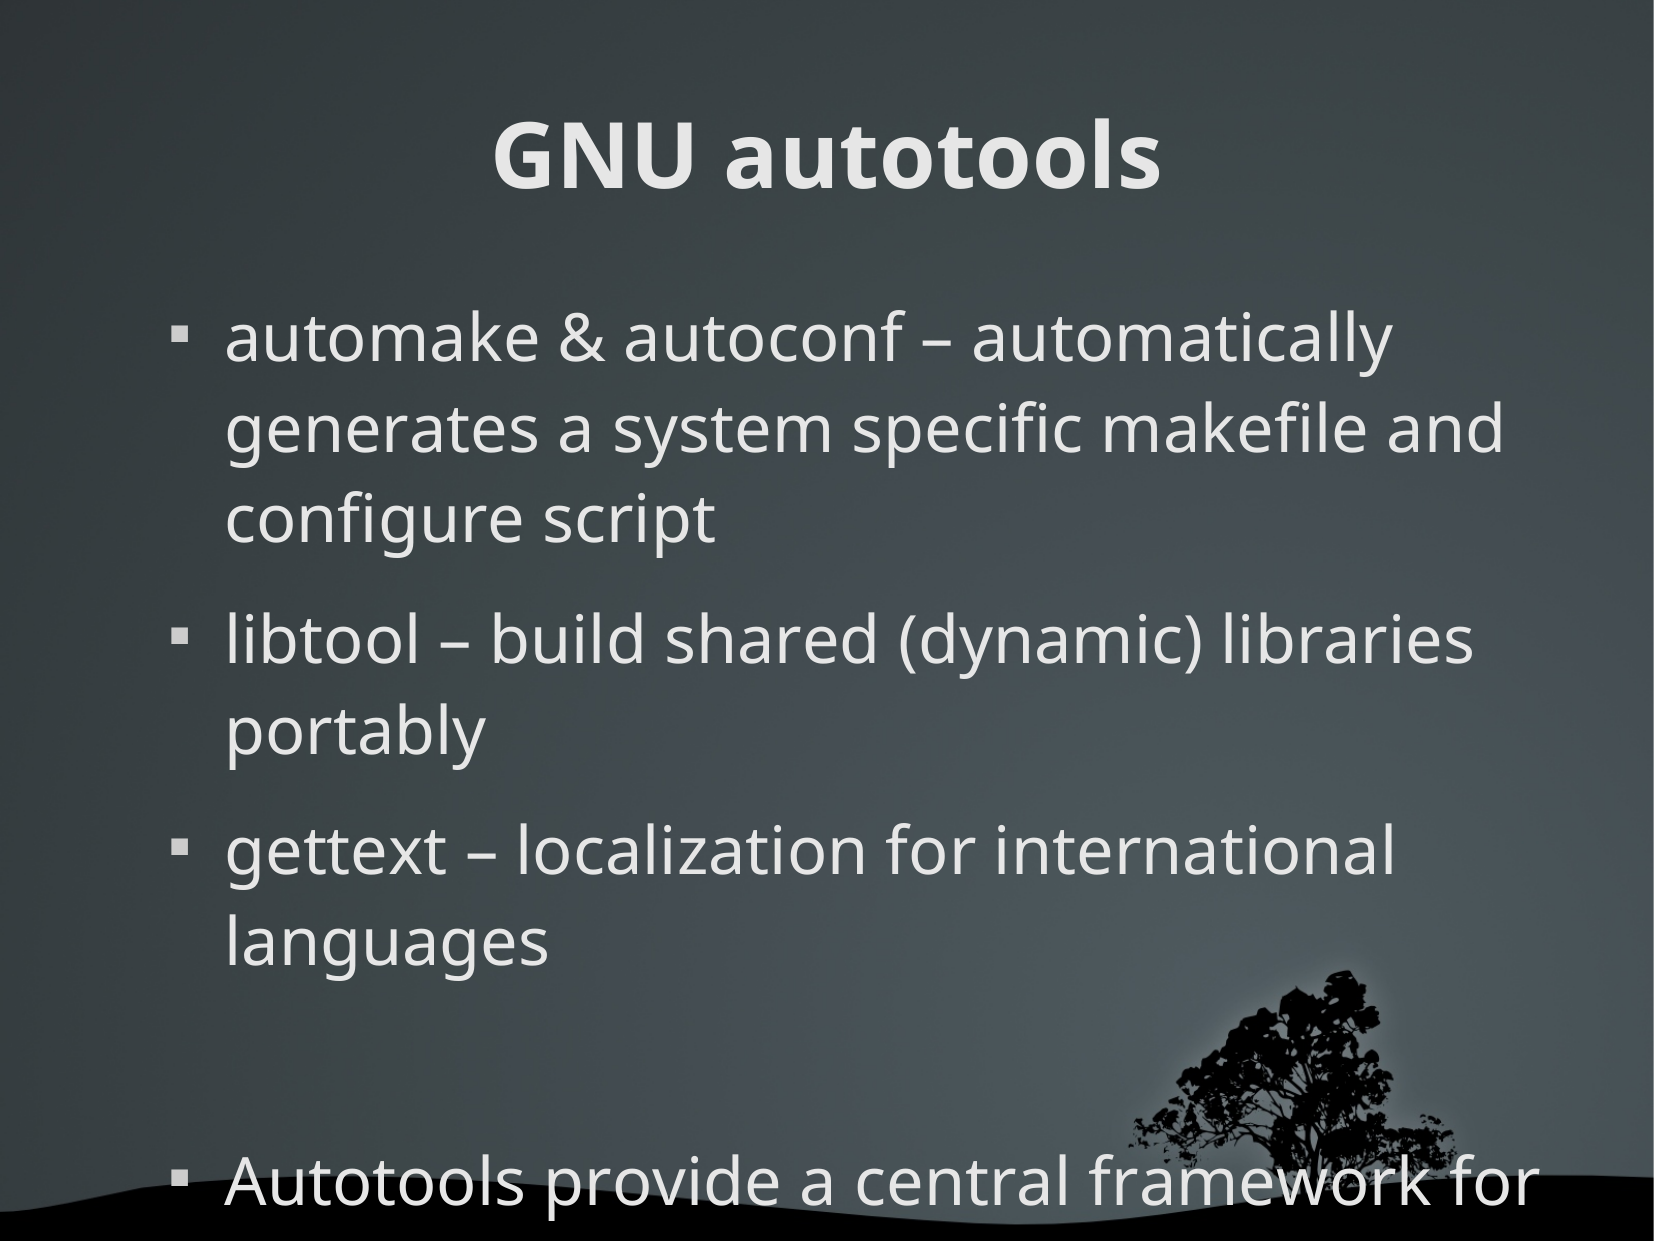

# GNU autotools
automake & autoconf – automatically generates a system specific makefile and configure script
libtool – build shared (dynamic) libraries portably
gettext – localization for international languages
Autotools provide a central framework for portable application development.